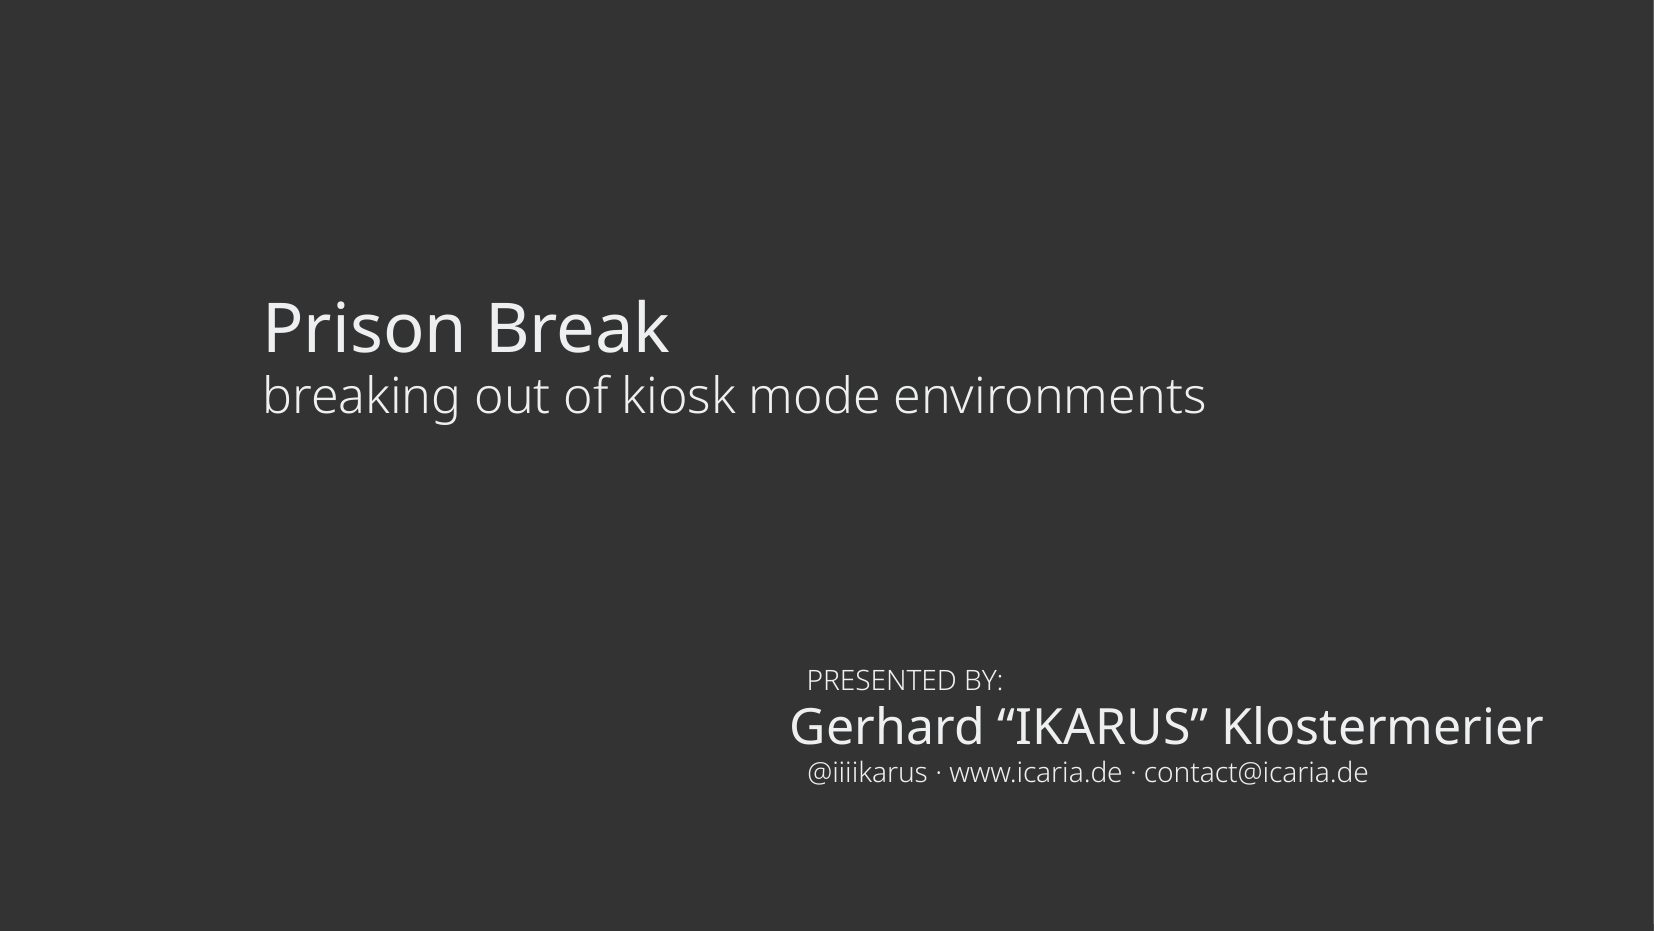

# Prison Break
breaking out of kiosk mode environments
PRESENTED BY:
Gerhard “IKARUS” Klostermerier
@iiiikarus · www.icaria.de · contact@icaria.de